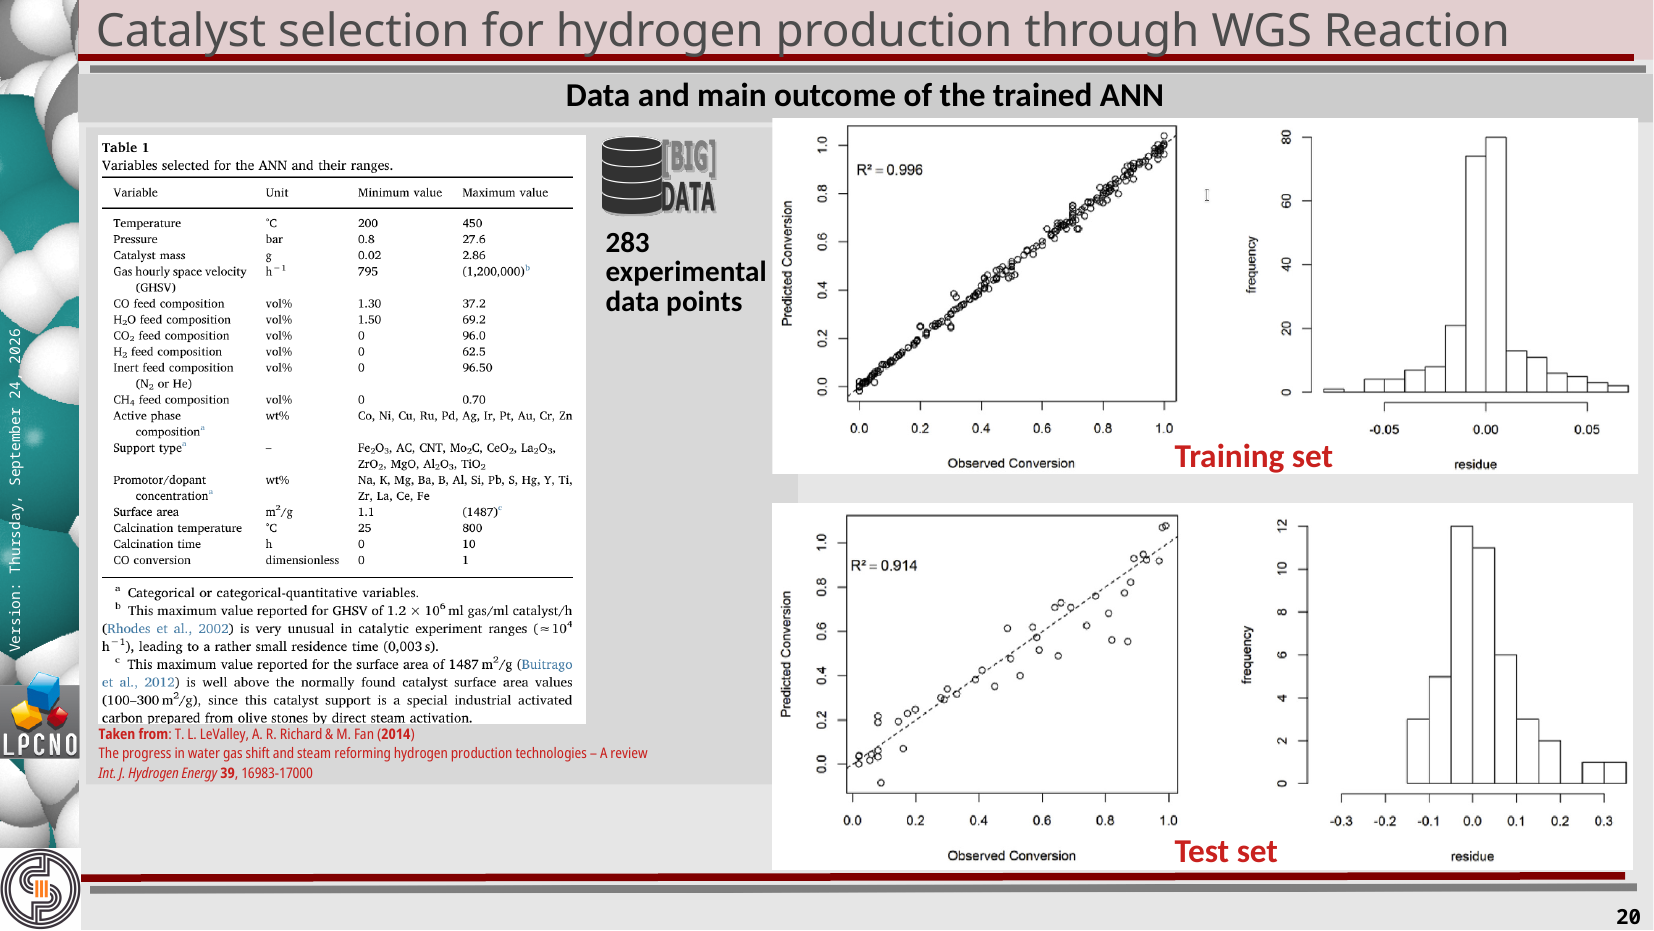

# Catalyst selection for hydrogen production through WGS Reaction
Data and main outcome of the trained ANN
283 experimental data points
Training set
Taken from: T. L. LeValley, A. R. Richard & M. Fan (2014)
The progress in water gas shift and steam reforming hydrogen production technologies – A review
Int. J. Hydrogen Energy 39, 16983-17000
Test set